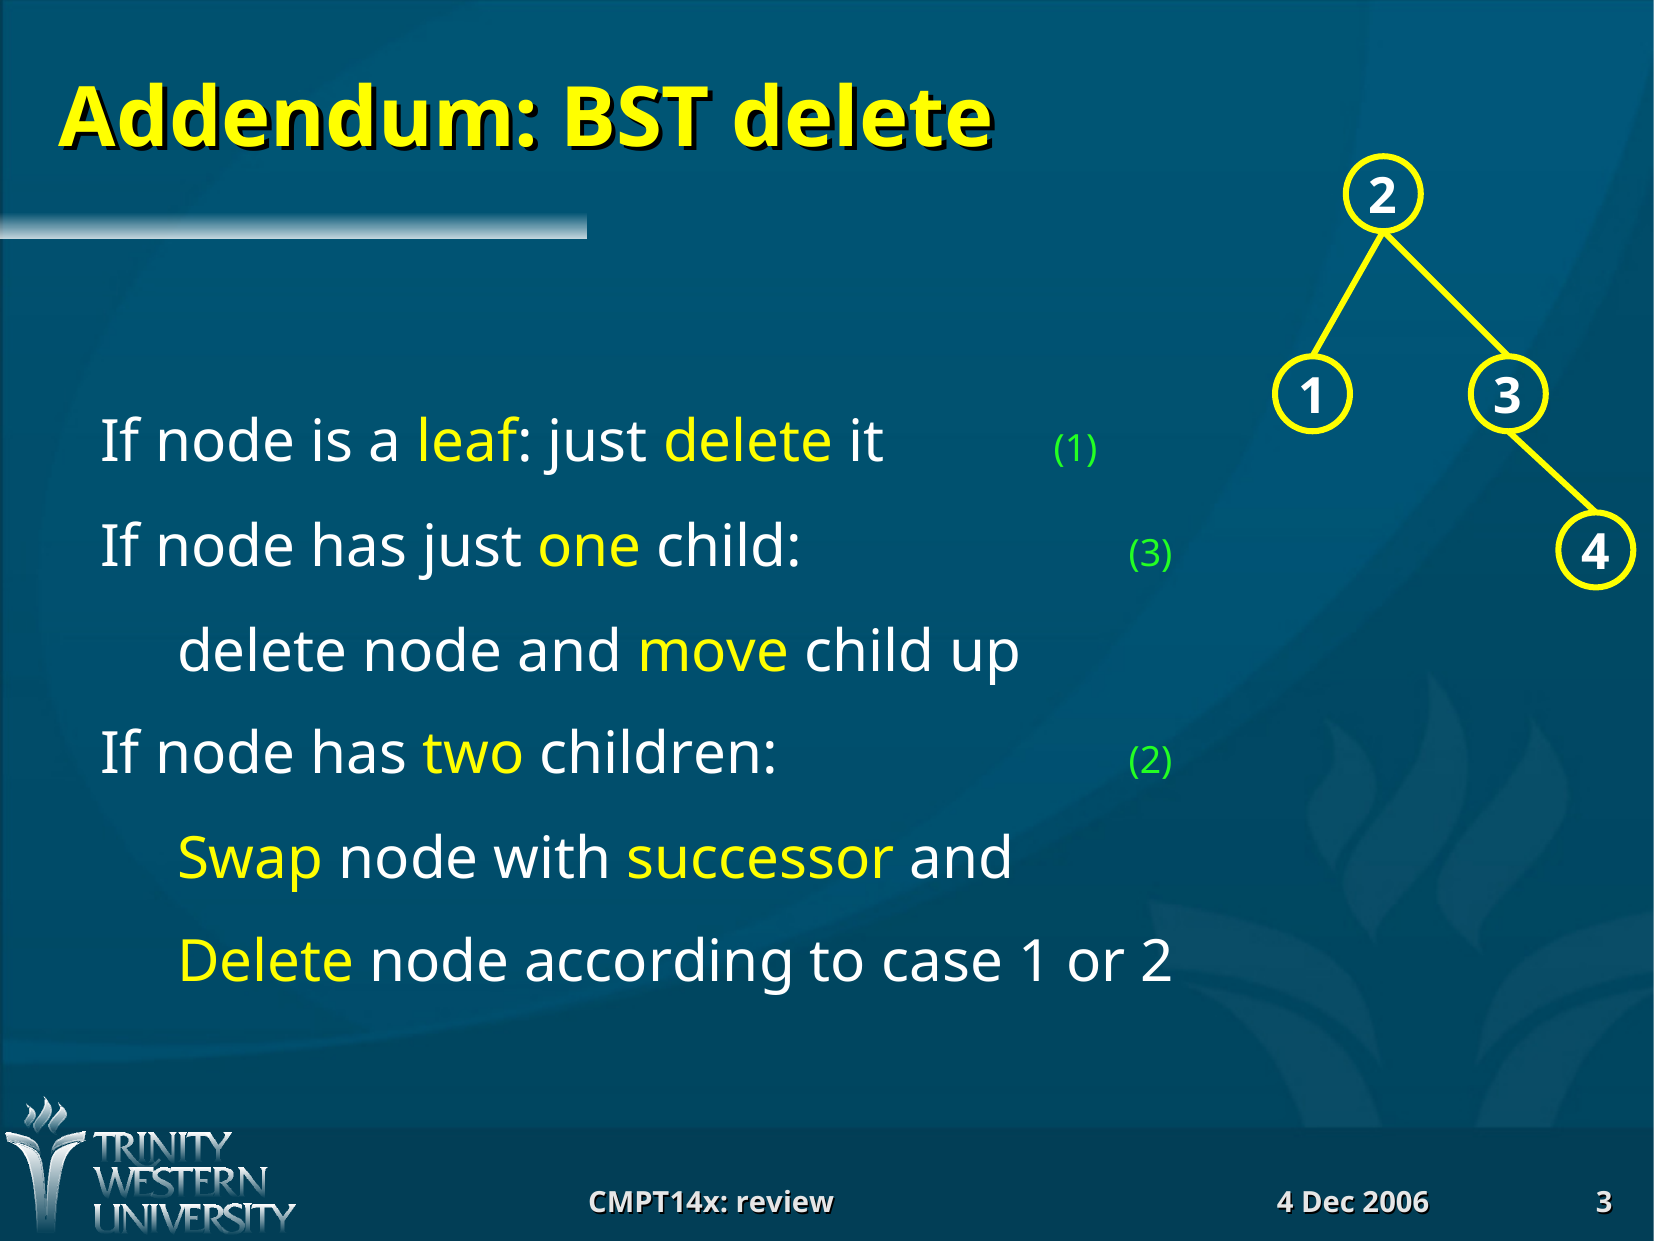

# Addendum: BST delete
2
1
3
If node is a leaf: just delete it			(1)
If node has just one child:					(3)
delete node and move child up
If node has two children:					(2)
Swap node with successor and
Delete node according to case 1 or 2
4
CMPT14x: review
4 Dec 2006
3